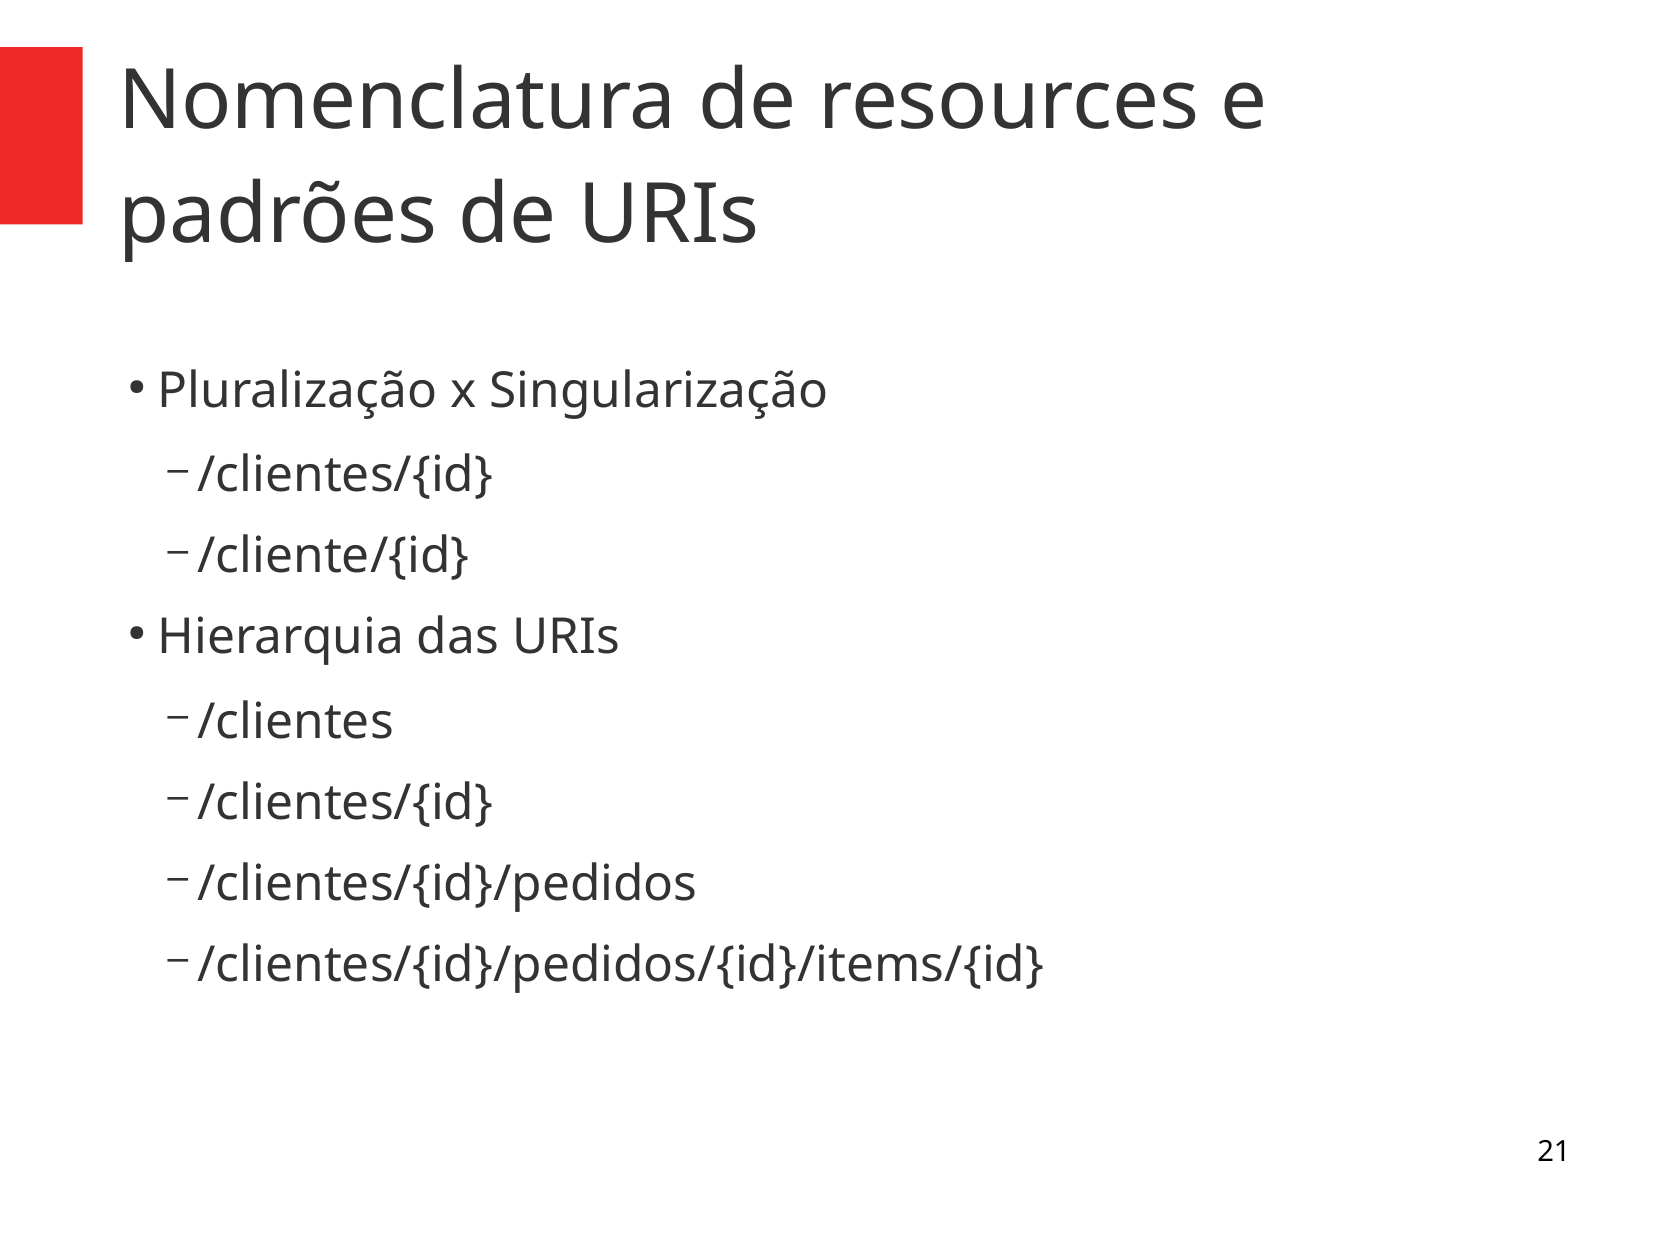

# Nomenclatura de resources e padrões de URIs
Pluralização x Singularização
/clientes/{id}
/cliente/{id}
Hierarquia das URIs
/clientes
/clientes/{id}
/clientes/{id}/pedidos
/clientes/{id}/pedidos/{id}/items/{id}
21